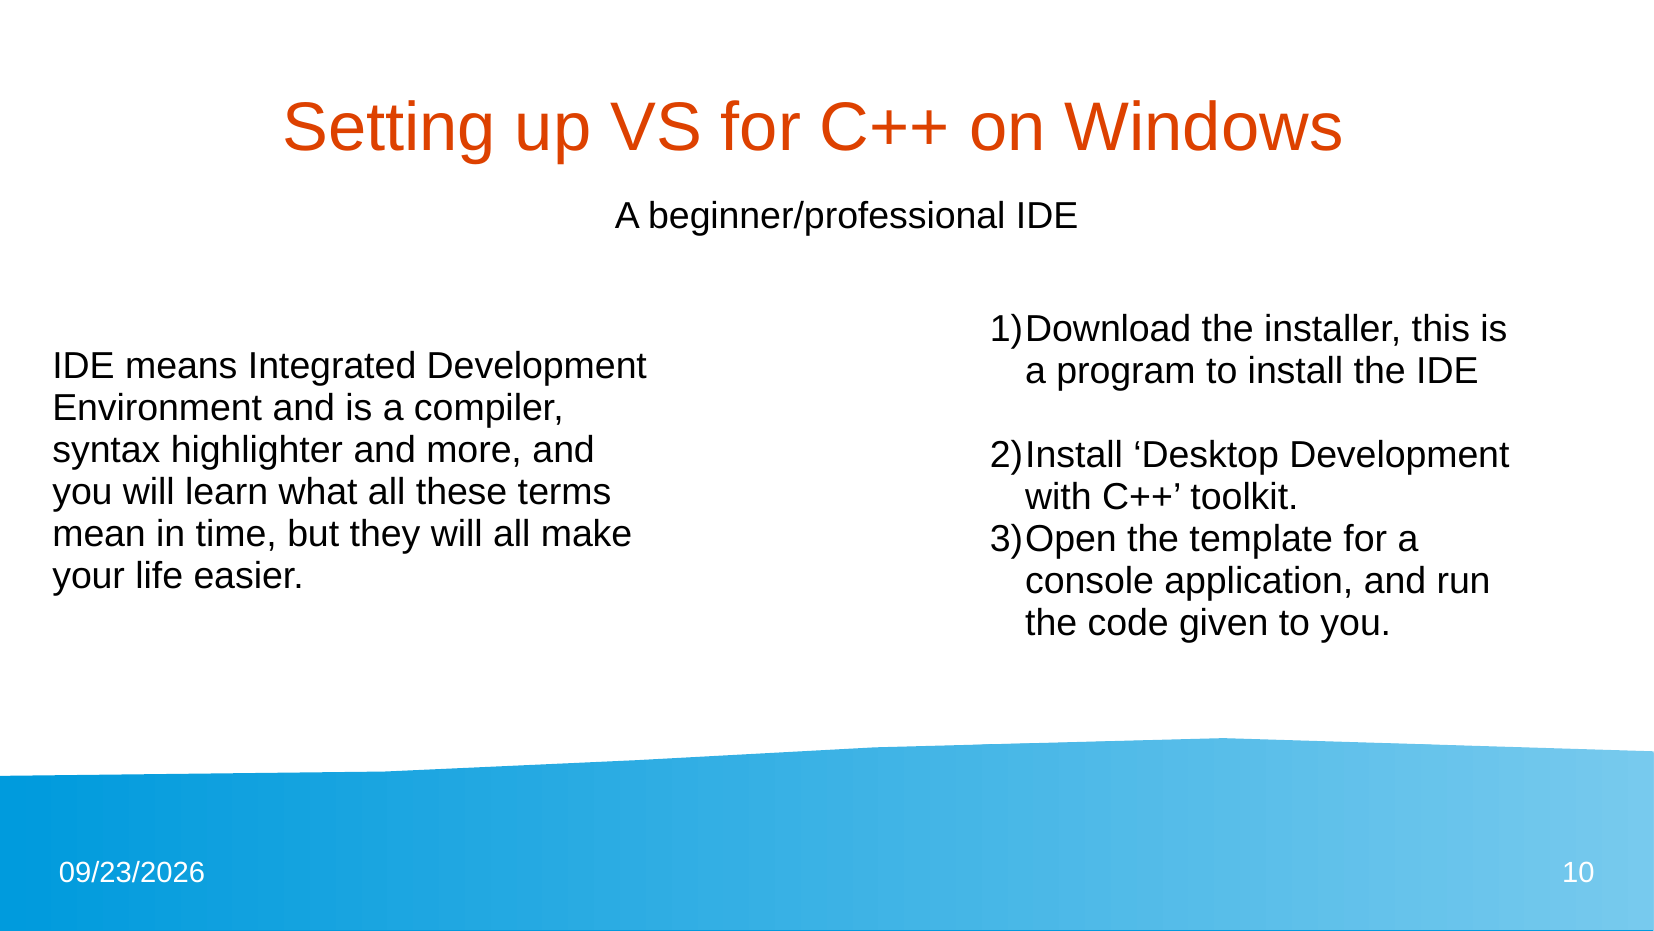

# Setting up VS for C++ on Windows
				A beginner/professional IDE
Download the installer, this is a program to install the IDE
Install ‘Desktop Development with C++’ toolkit.
Open the template for a console application, and run the code given to you.
IDE means Integrated Development Environment and is a compiler, syntax highlighter and more, and you will learn what all these terms mean in time, but they will all make your life easier.